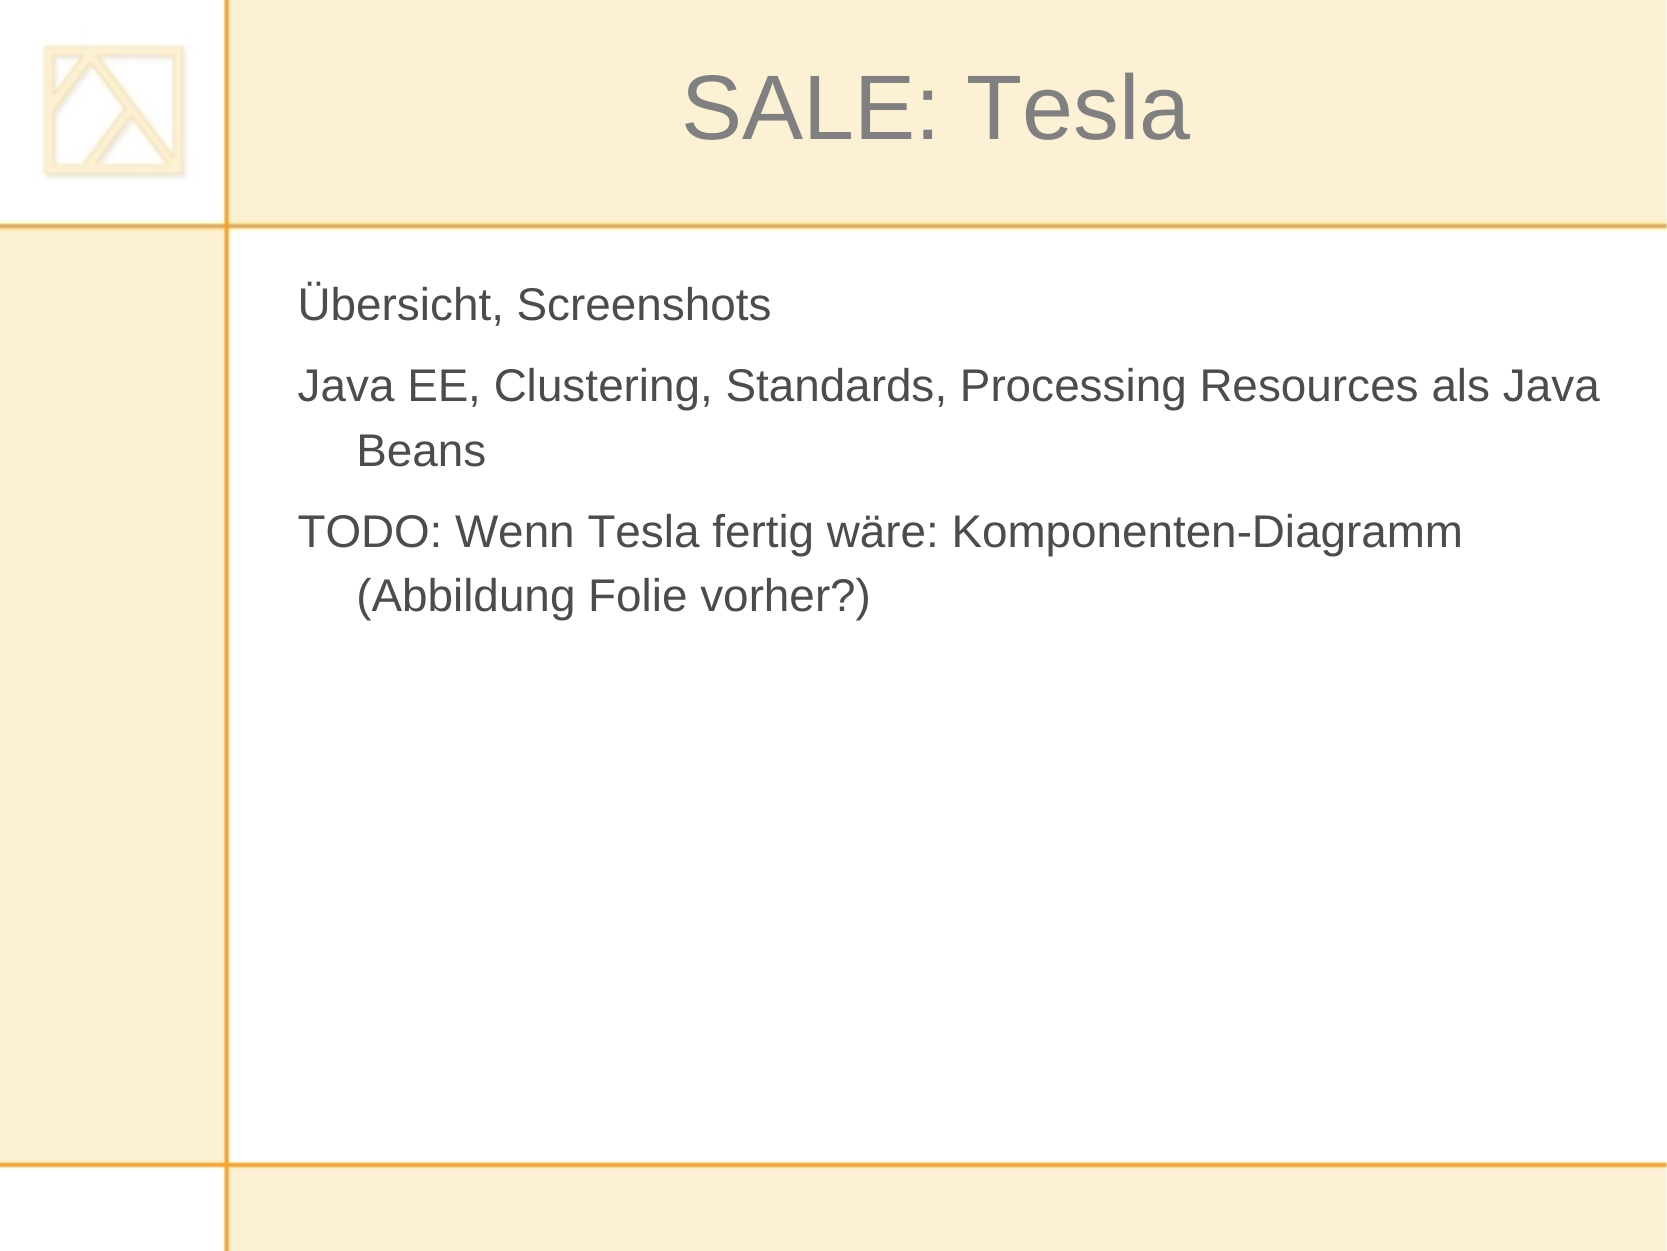

# SALE: Tesla
Übersicht, Screenshots
Java EE, Clustering, Standards, Processing Resources als Java Beans
TODO: Wenn Tesla fertig wäre: Komponenten-Diagramm (Abbildung Folie vorher?)